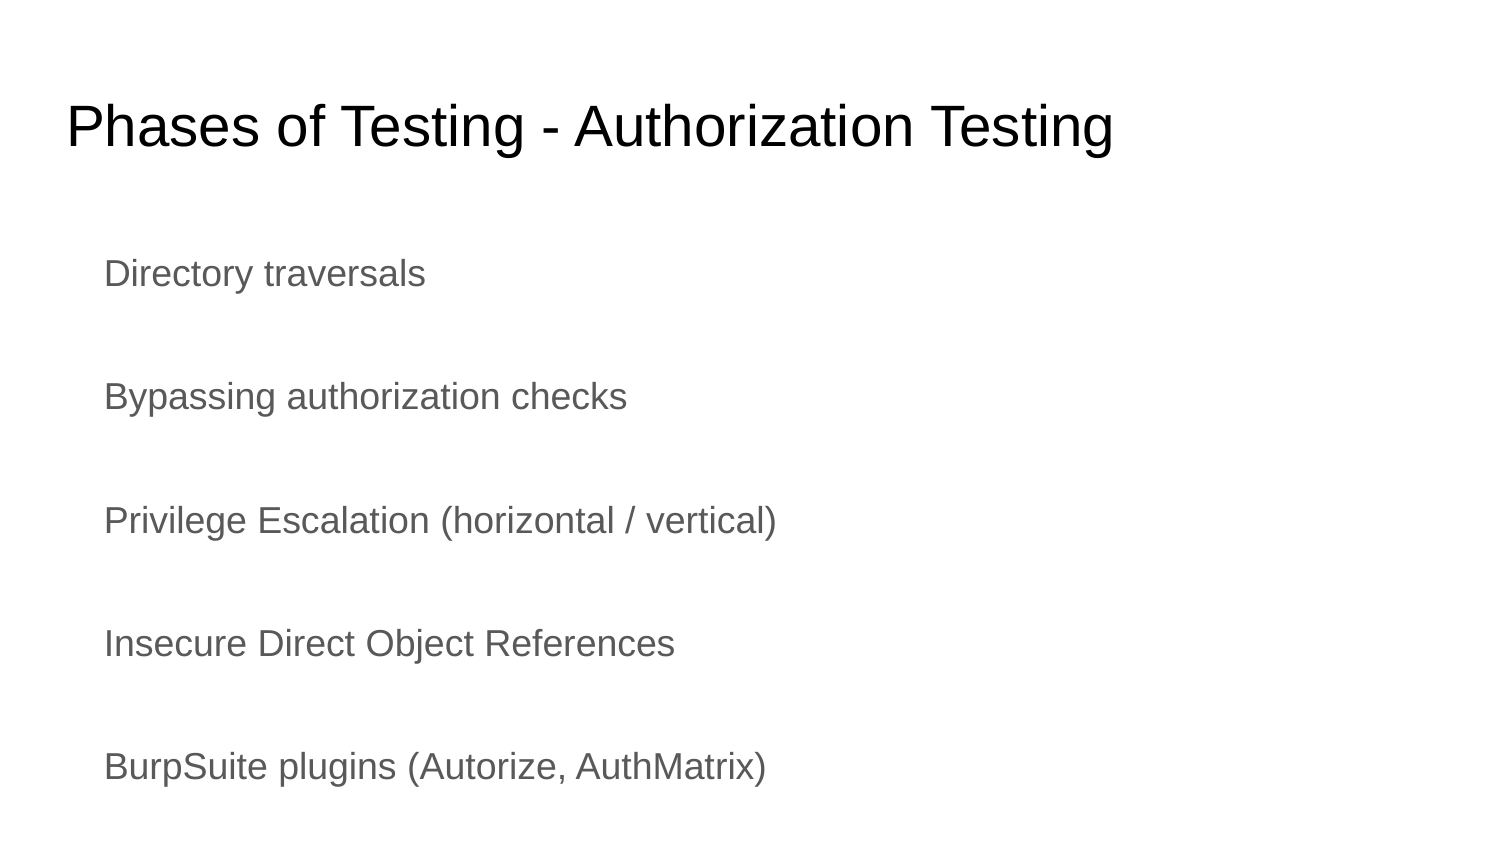

# Phases of Testing - Authorization Testing
Directory traversals
Bypassing authorization checks
Privilege Escalation (horizontal / vertical)
Insecure Direct Object References
BurpSuite plugins (Autorize, AuthMatrix)